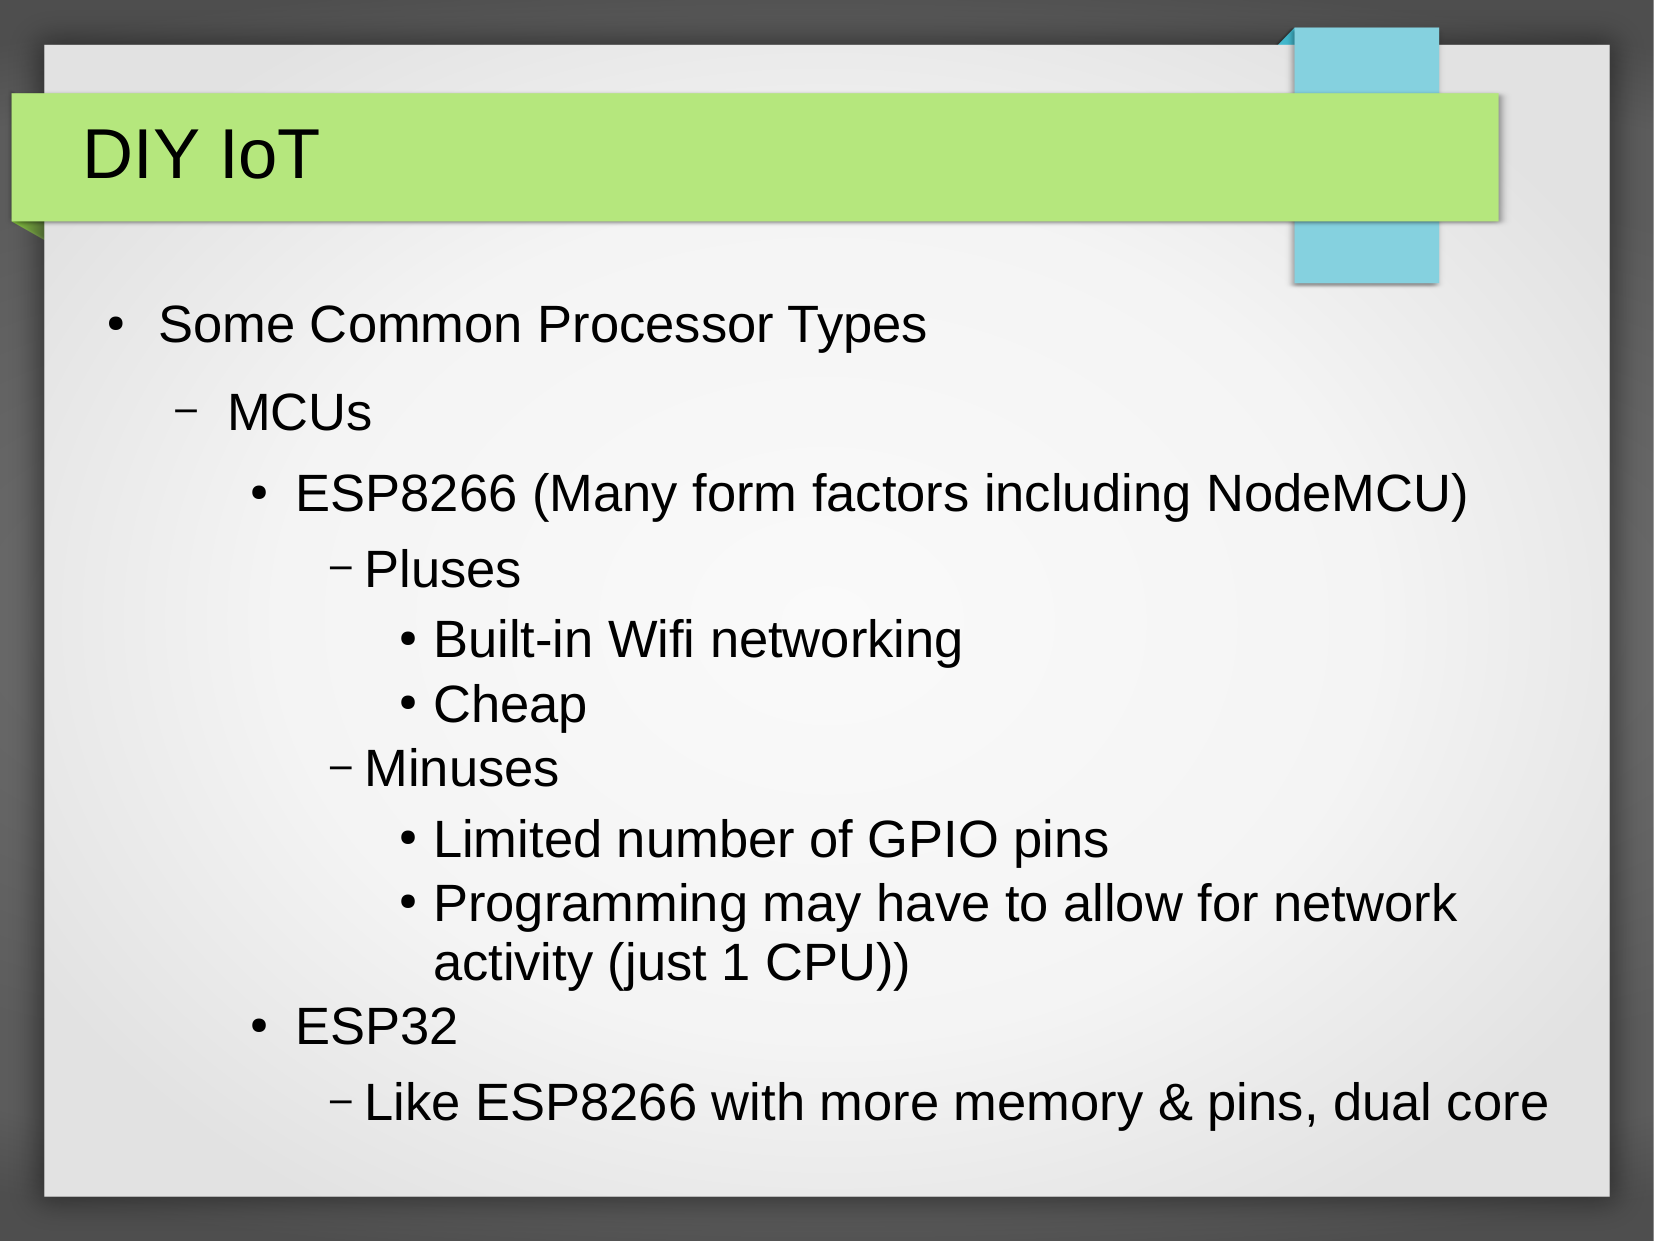

# DIY IoT
Some Common Processor Types
MCUs
ESP8266 (Many form factors including NodeMCU)
Pluses
Built-in Wifi networking
Cheap
Minuses
Limited number of GPIO pins
Programming may have to allow for network activity (just 1 CPU))
ESP32
Like ESP8266 with more memory & pins, dual core